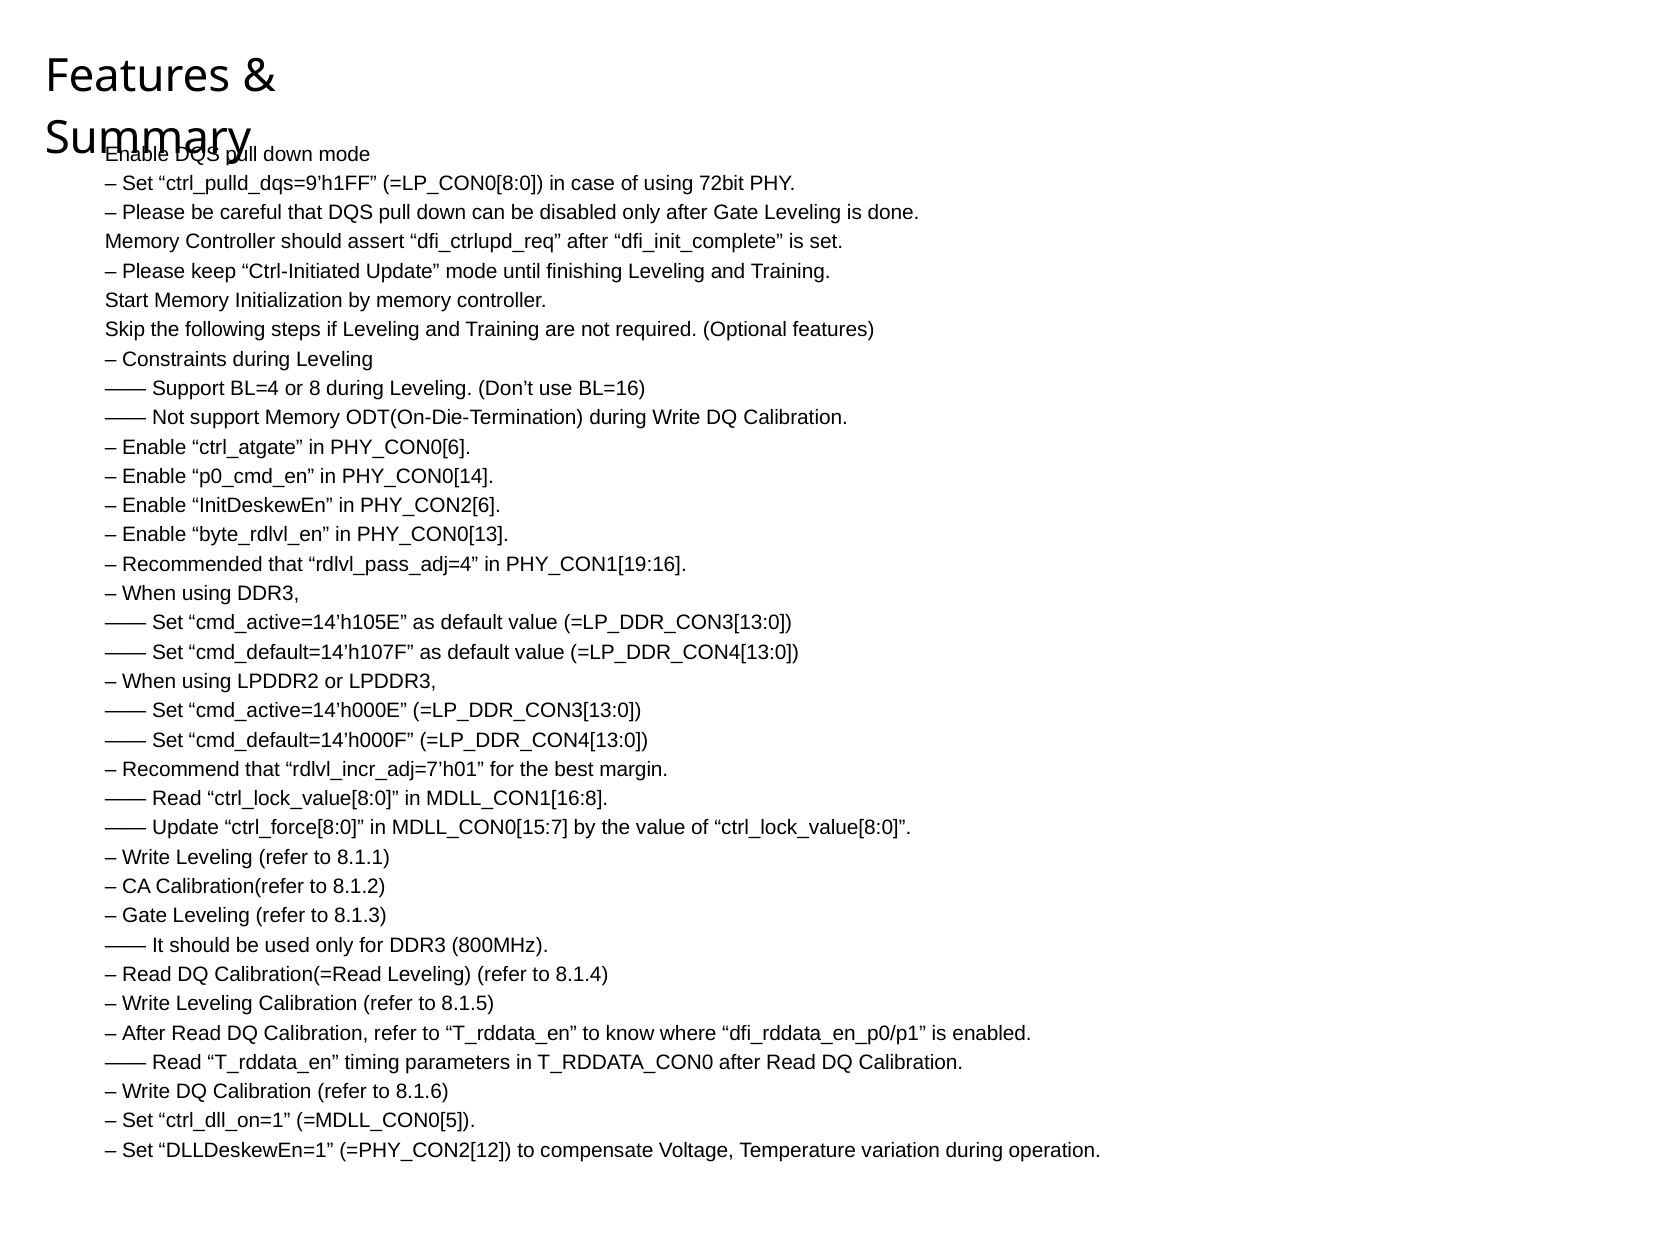

Features & Summary
Enable DQS pull down mode
– Set “ctrl_pulld_dqs=9’h1FF” (=LP_CON0[8:0]) in case of using 72bit PHY.
– Please be careful that DQS pull down can be disabled only after Gate Leveling is done.
Memory Controller should assert “dfi_ctrlupd_req” after “dfi_init_complete” is set.
– Please keep “Ctrl-Initiated Update” mode until finishing Leveling and Training.
Start Memory Initialization by memory controller.
Skip the following steps if Leveling and Training are not required. (Optional features)
– Constraints during Leveling
—— Support BL=4 or 8 during Leveling. (Don’t use BL=16)
—— Not support Memory ODT(On-Die-Termination) during Write DQ Calibration.
– Enable “ctrl_atgate” in PHY_CON0[6].
– Enable “p0_cmd_en” in PHY_CON0[14].
– Enable “InitDeskewEn” in PHY_CON2[6].
– Enable “byte_rdlvl_en” in PHY_CON0[13].
– Recommended that “rdlvl_pass_adj=4” in PHY_CON1[19:16].
– When using DDR3,
—— Set “cmd_active=14’h105E” as default value (=LP_DDR_CON3[13:0])
—— Set “cmd_default=14’h107F” as default value (=LP_DDR_CON4[13:0])
– When using LPDDR2 or LPDDR3,
—— Set “cmd_active=14’h000E” (=LP_DDR_CON3[13:0])
—— Set “cmd_default=14’h000F” (=LP_DDR_CON4[13:0])
– Recommend that “rdlvl_incr_adj=7’h01” for the best margin.
—— Read “ctrl_lock_value[8:0]” in MDLL_CON1[16:8].
—— Update “ctrl_force[8:0]” in MDLL_CON0[15:7] by the value of “ctrl_lock_value[8:0]”.
– Write Leveling (refer to 8.1.1)
– CA Calibration(refer to 8.1.2)
– Gate Leveling (refer to 8.1.3)
—— It should be used only for DDR3 (800MHz).
– Read DQ Calibration(=Read Leveling) (refer to 8.1.4)
– Write Leveling Calibration (refer to 8.1.5)
– After Read DQ Calibration, refer to “T_rddata_en” to know where “dfi_rddata_en_p0/p1” is enabled.
—— Read “T_rddata_en” timing parameters in T_RDDATA_CON0 after Read DQ Calibration.
– Write DQ Calibration (refer to 8.1.6)
– Set “ctrl_dll_on=1” (=MDLL_CON0[5]).
– Set “DLLDeskewEn=1” (=PHY_CON2[12]) to compensate Voltage, Temperature variation during operation.